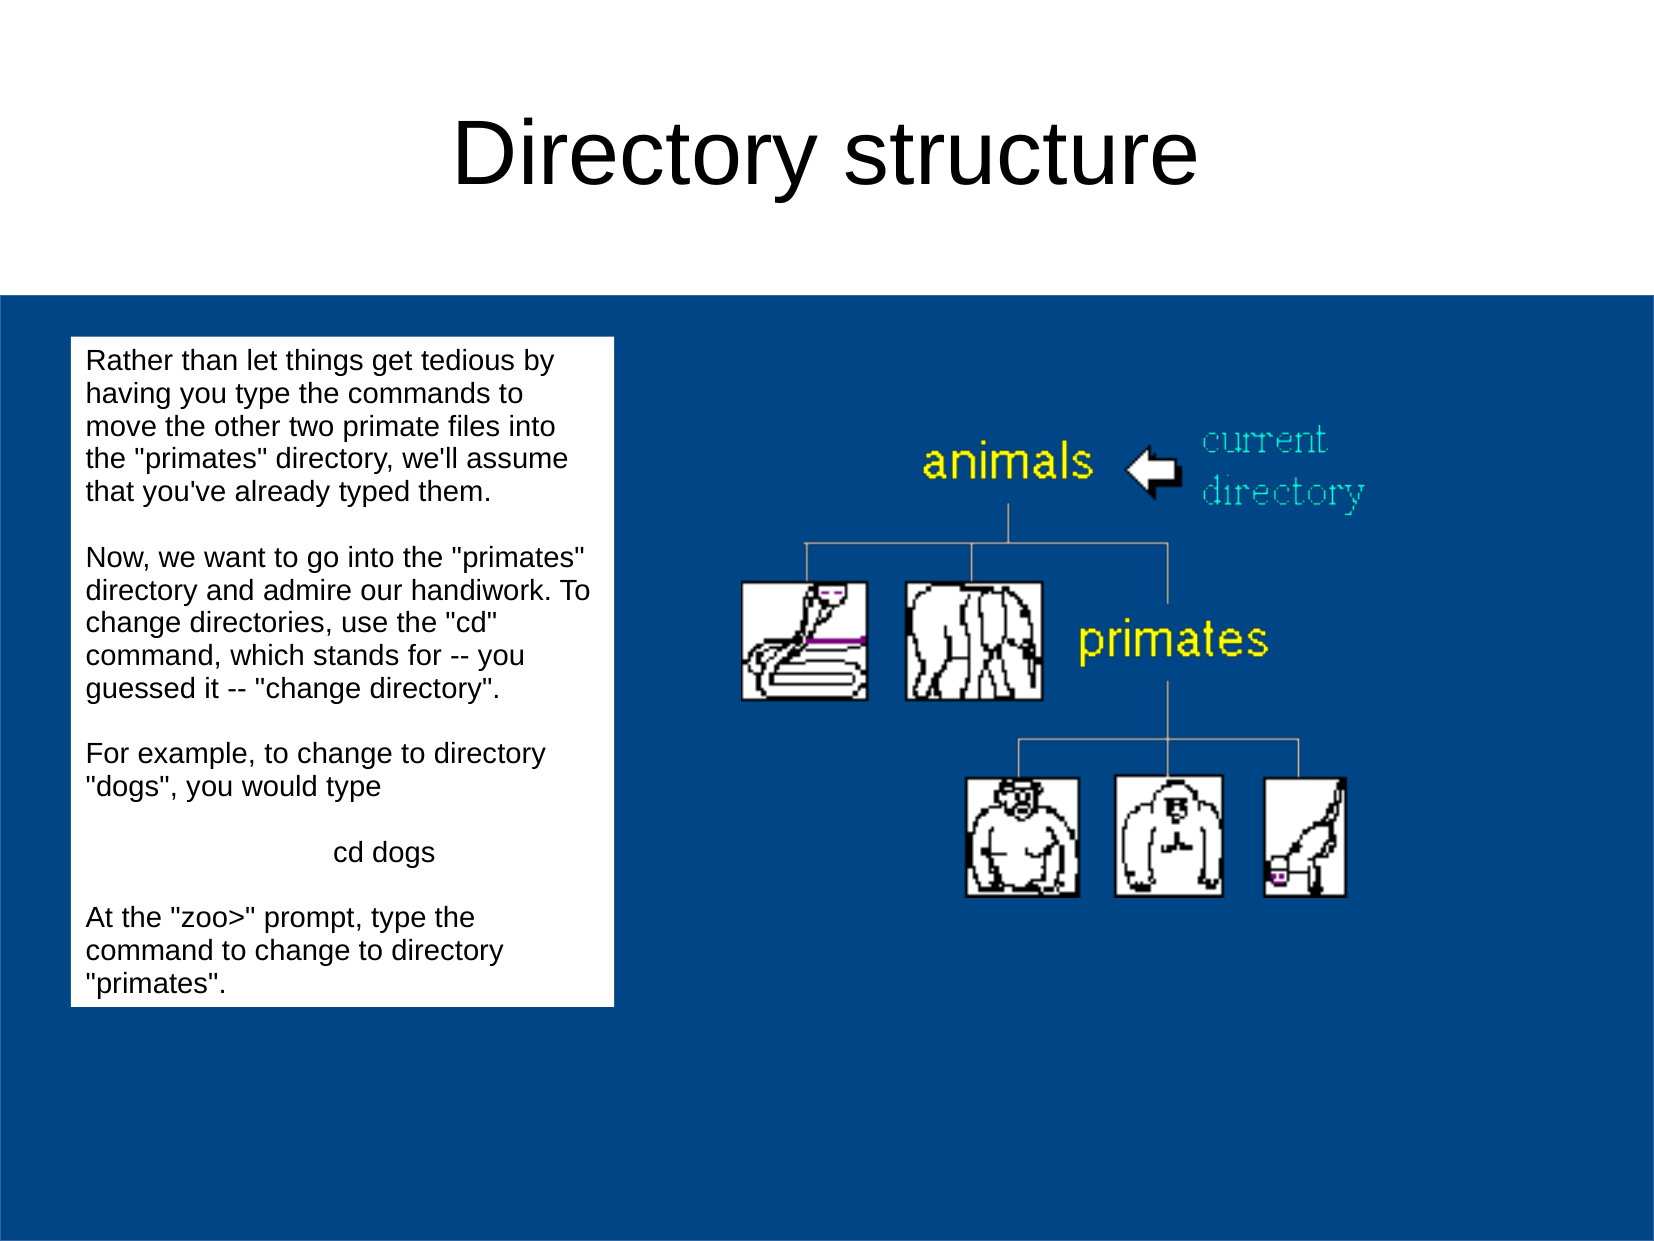

# Directory structure
Rather than let things get tedious by having you type the commands to move the other two primate files into the "primates" directory, we'll assume that you've already typed them.
Now, we want to go into the "primates" directory and admire our handiwork. To change directories, use the "cd" command, which stands for -- you guessed it -- "change directory".
For example, to change to directory "dogs", you would type
 cd dogs
At the "zoo>" prompt, type the command to change to directory "primates".